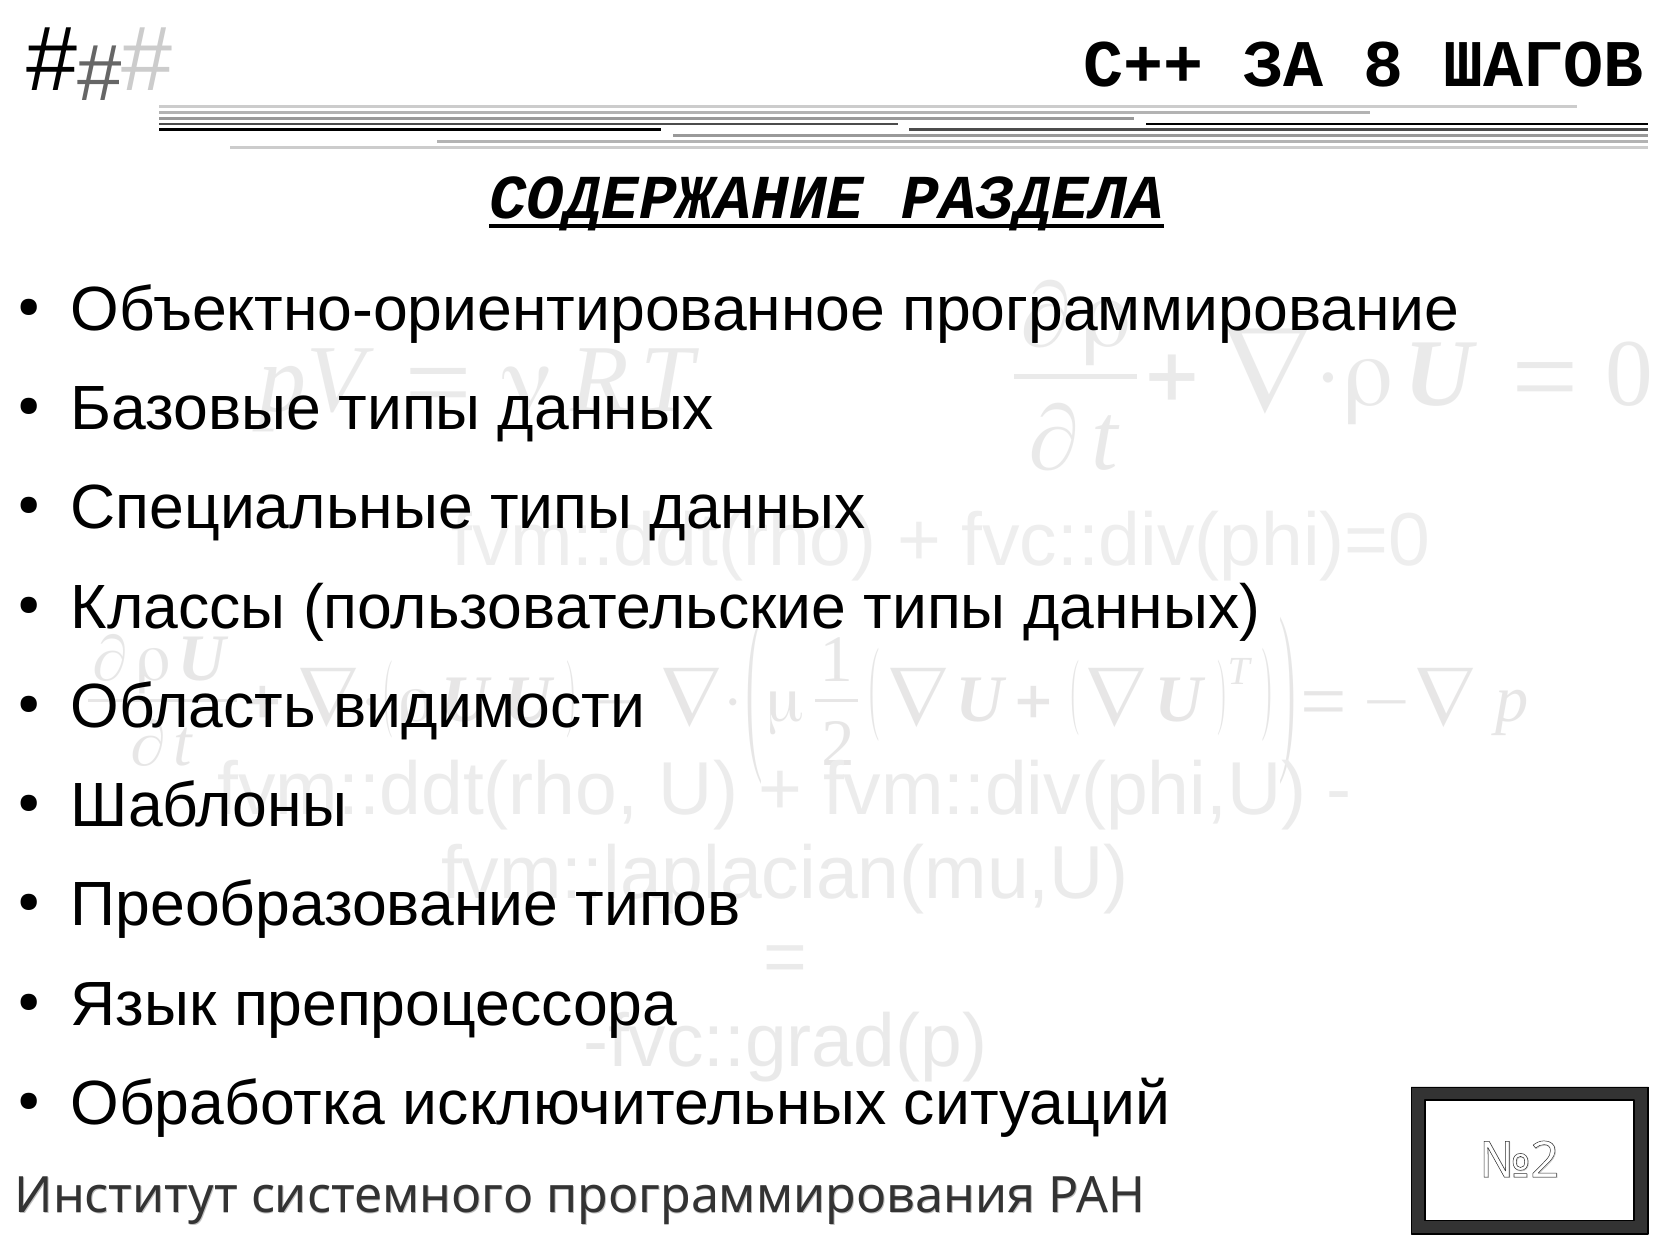

# СОДЕРЖАНИЕ РАЗДЕЛА
Объектно-ориентированное программирование
Базовые типы данных
Специальные типы данных
Классы (пользовательские типы данных)
Область видимости
Шаблоны
Преобразование типов
Язык препроцессора
Обработка исключительных ситуаций